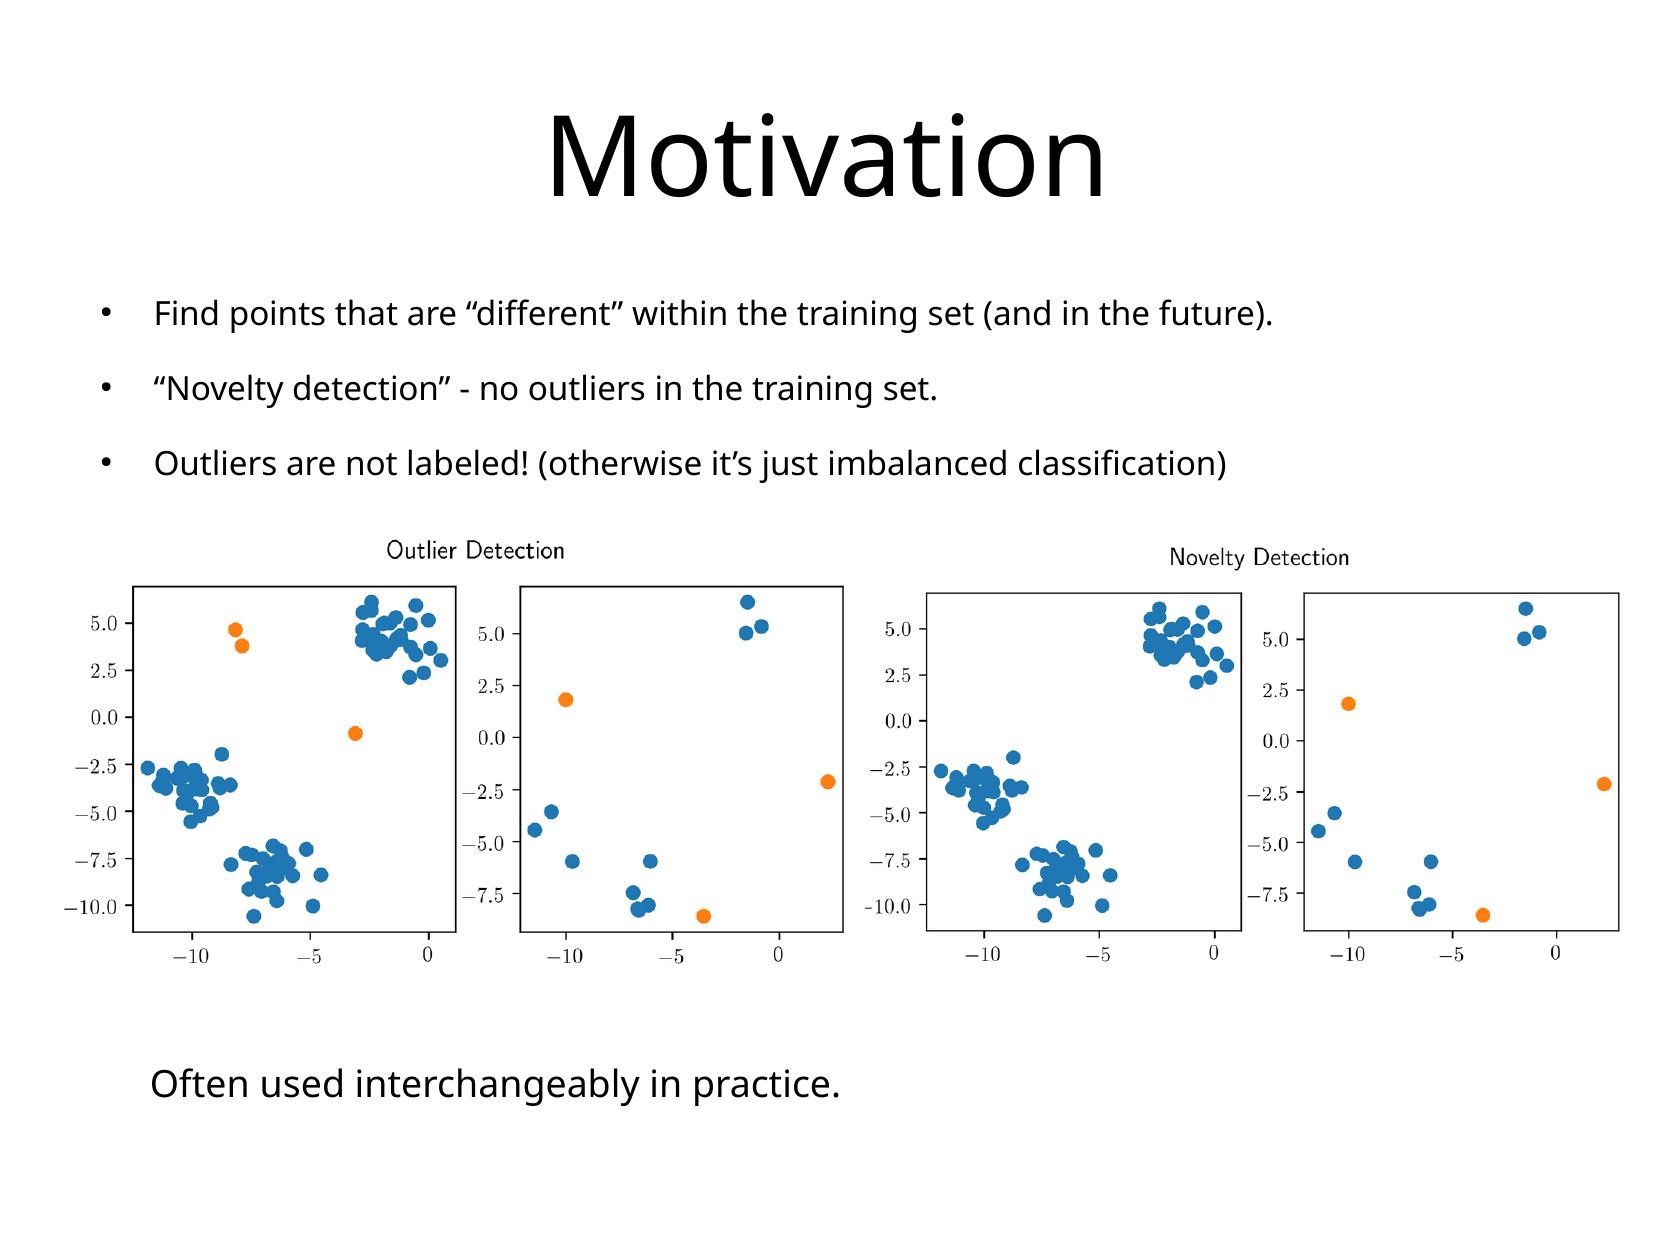

# Motivation
Find points that are “different” within the training set (and in the future).
“Novelty detection” - no outliers in the training set.
Outliers are not labeled! (otherwise it’s just imbalanced classification)
Often used interchangeably in practice.